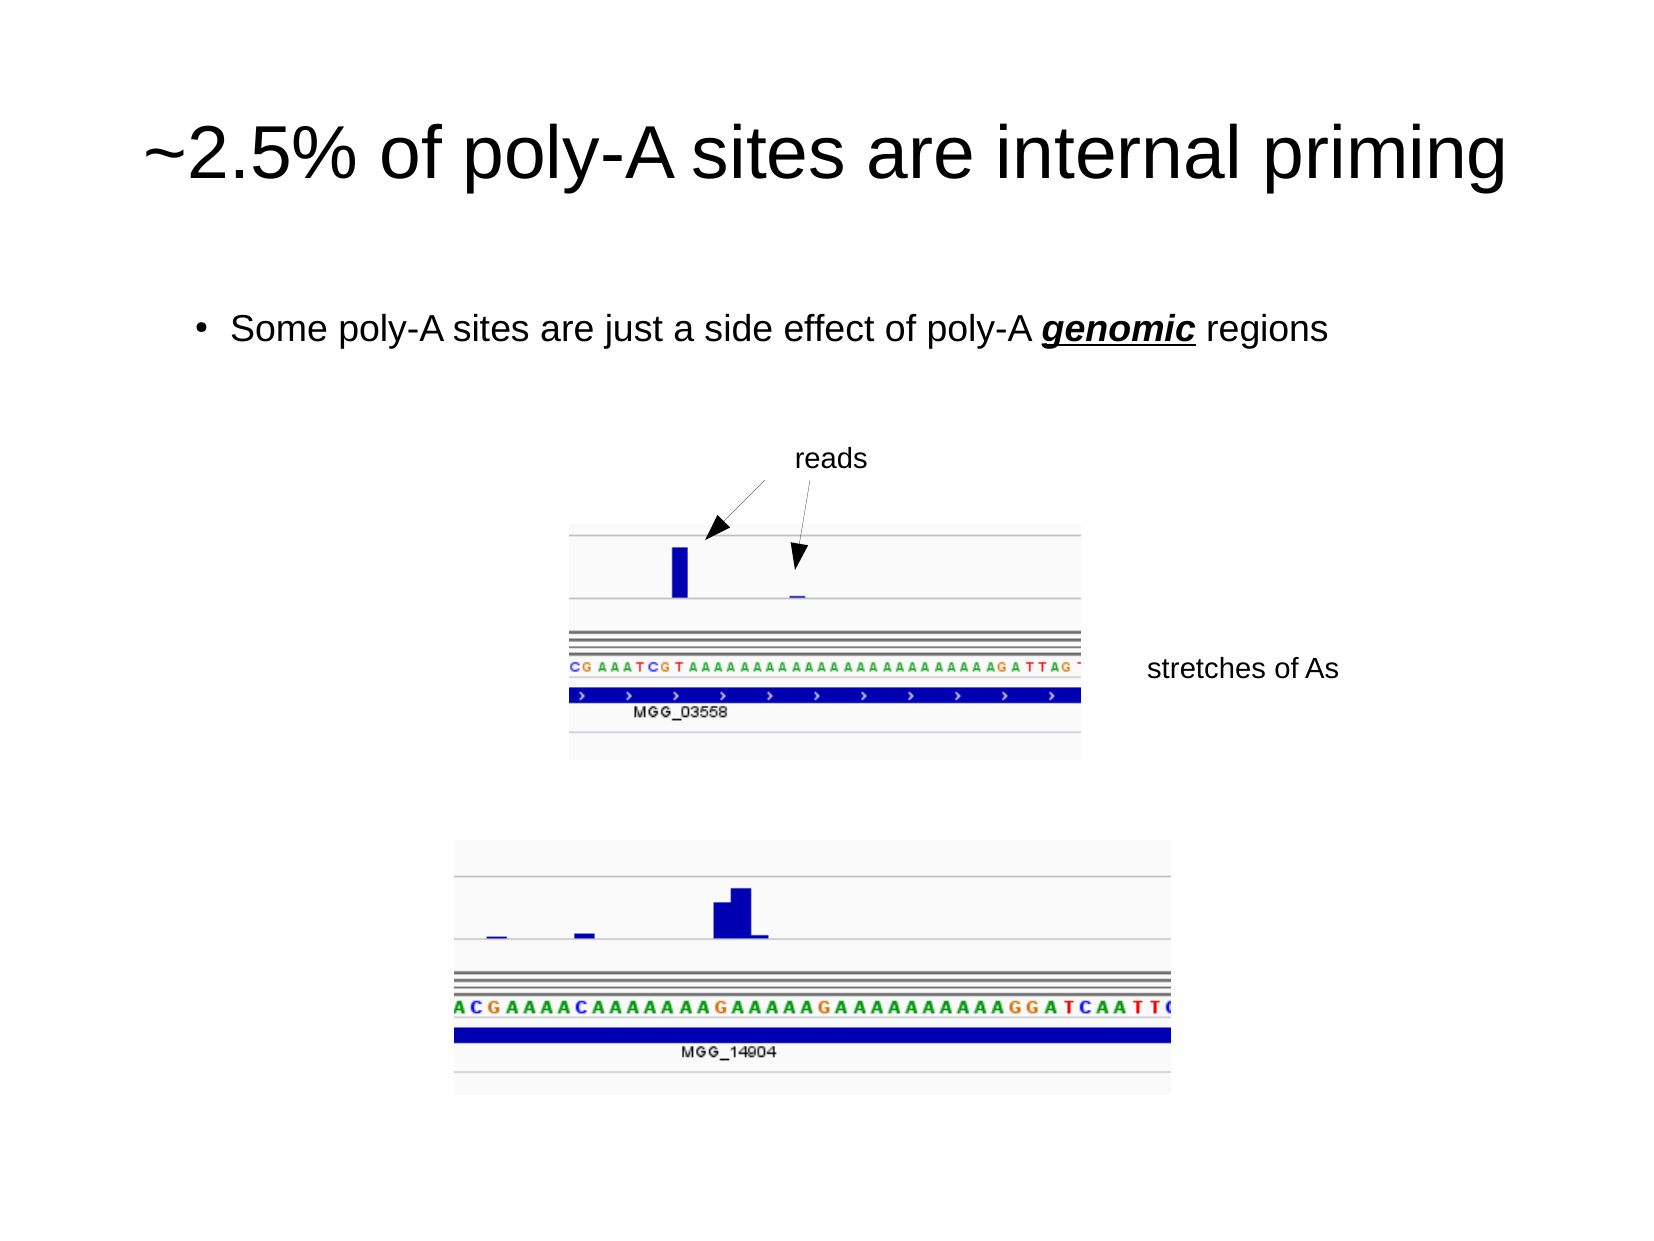

# ~2.5% of poly-A sites are internal priming
Some poly-A sites are just a side effect of poly-A genomic regions
reads
stretches of As